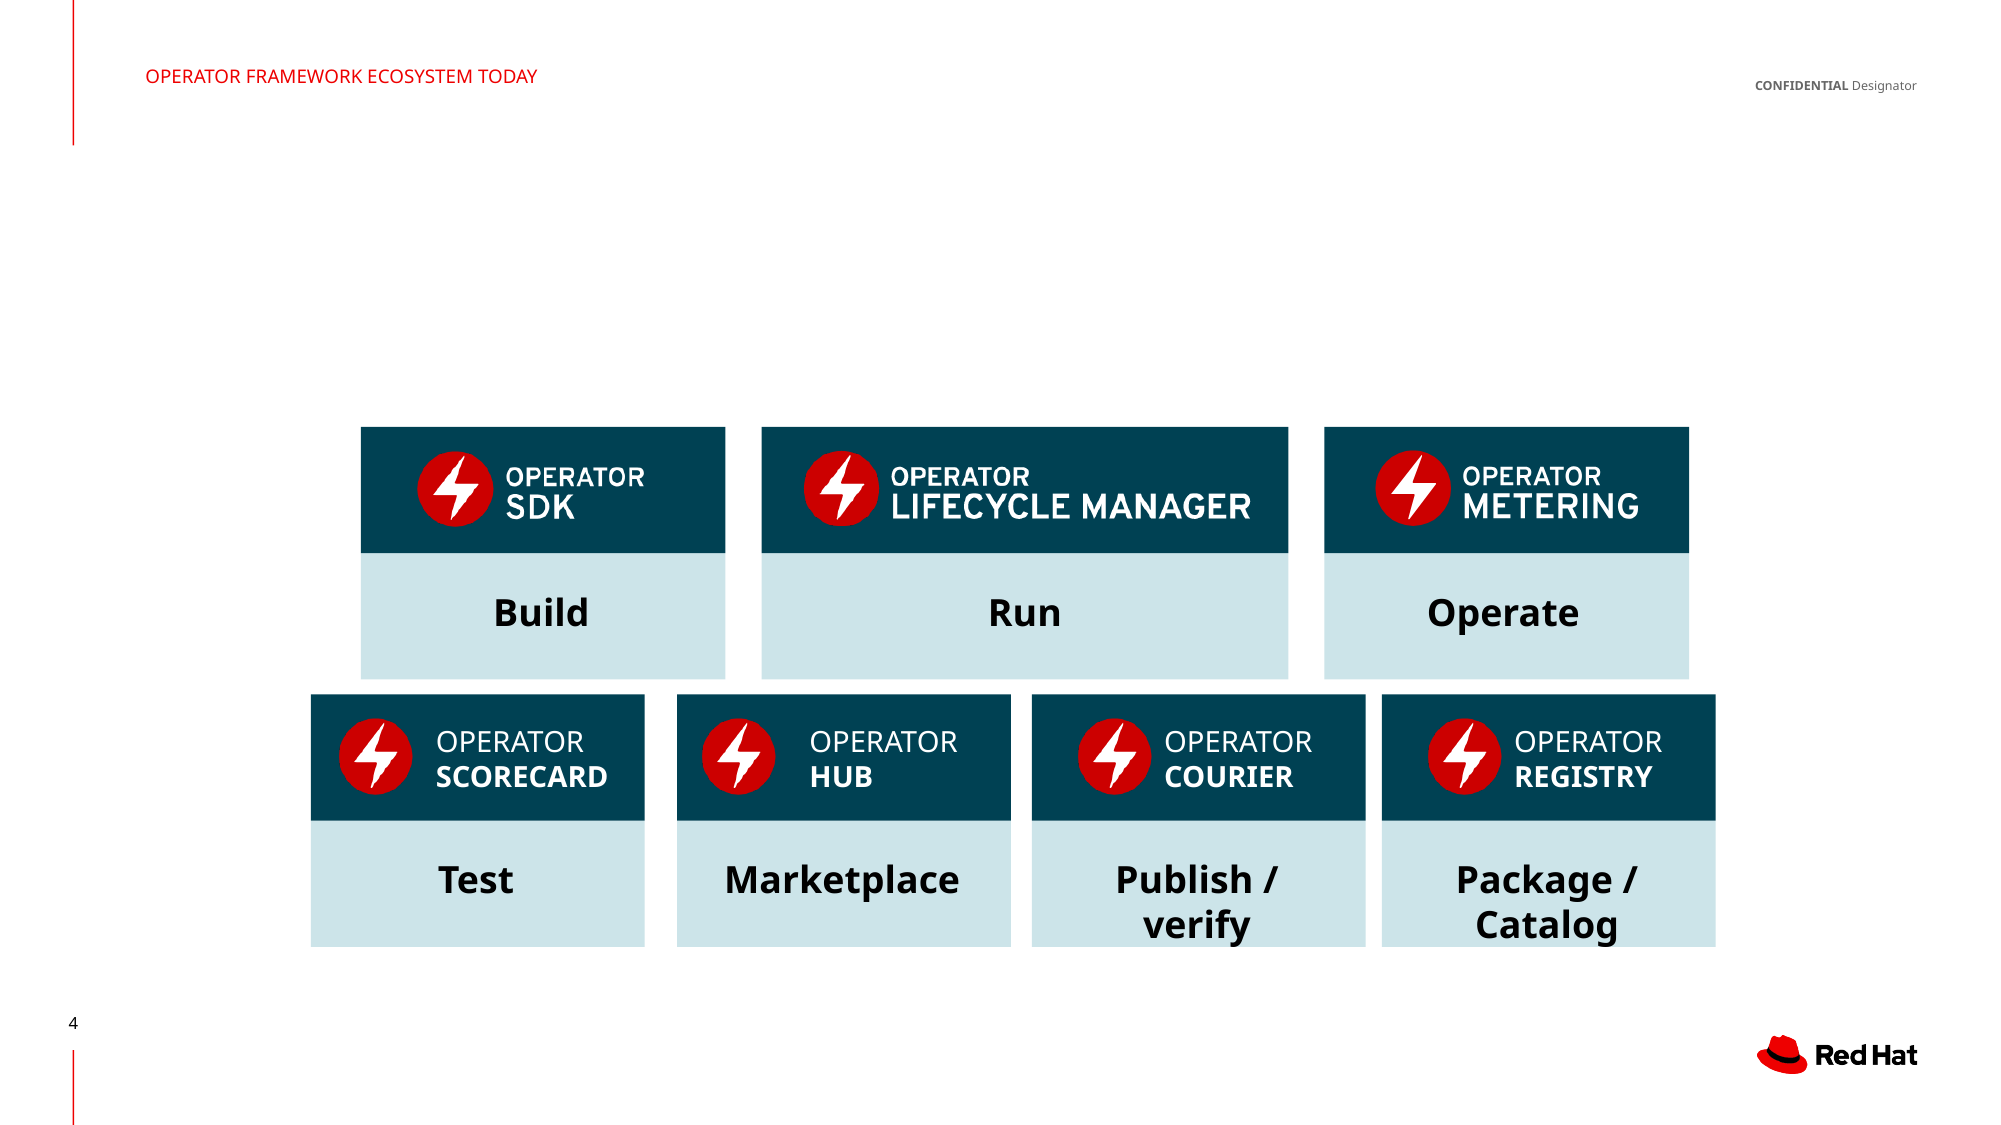

# OPERATOR FRAMEWORK ECOSYSTEM TODAY
Build
Run
Operate
OPERATOR
SCORECARD
OPERATOR
HUB
OPERATOR
COURIER
OPERATOR
REGISTRY
Test
Marketplace
Publish / verify
Package /
Catalog